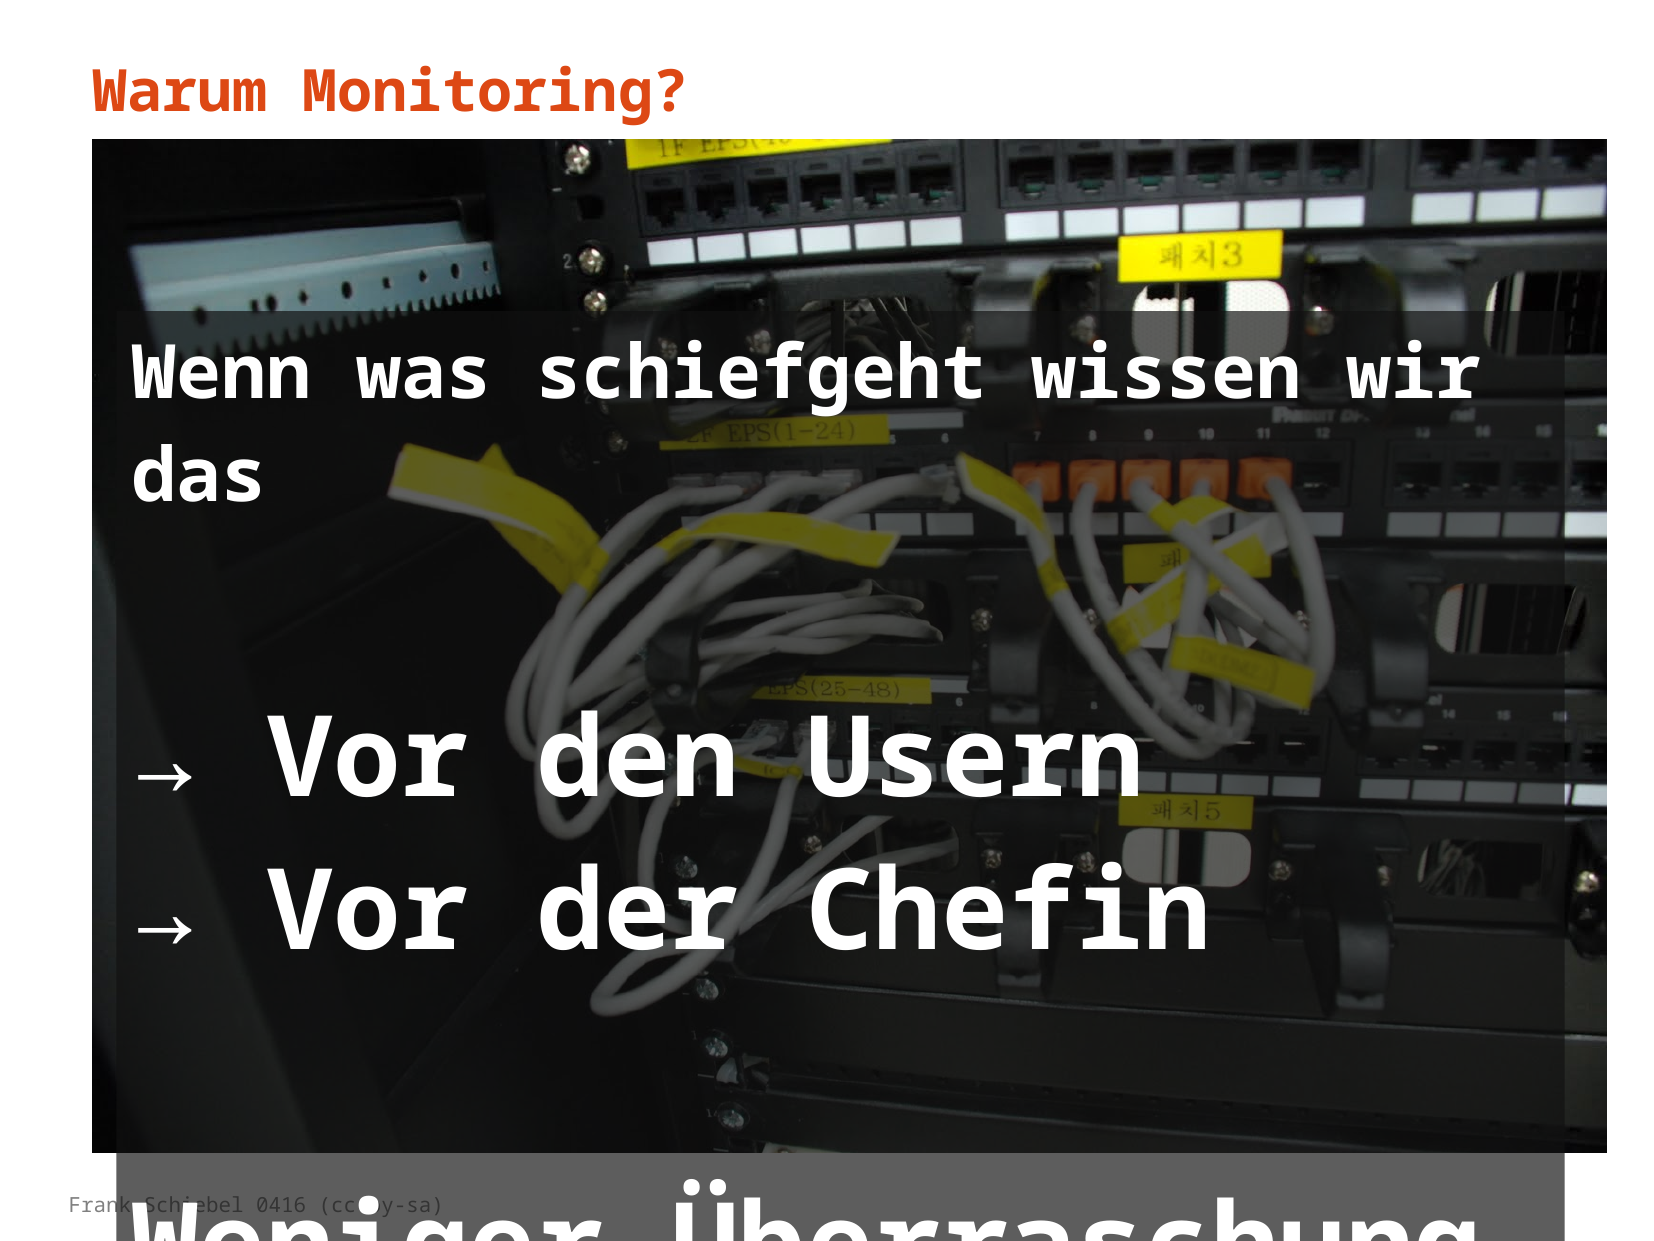

Warum Monitoring?
Wenn was schiefgeht wissen wir das
→ Vor den Usern
→ Vor der Chefin
Weniger Überraschung, Weniger Stress!